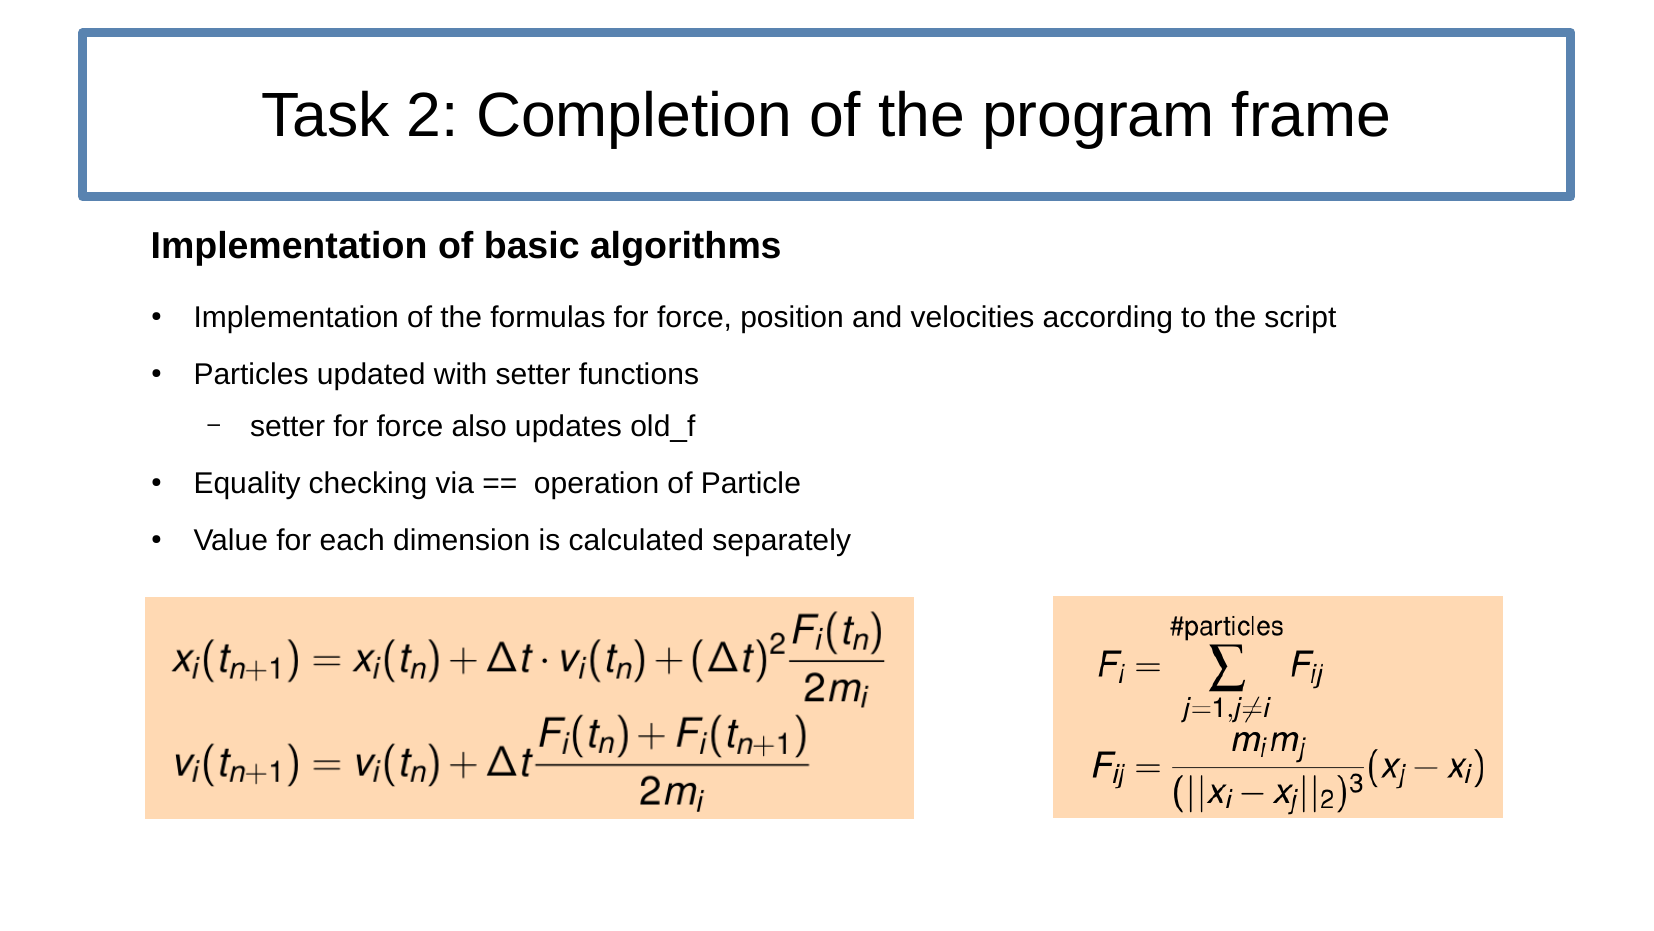

# Task 2: Completion of the program frame
Implementation of basic algorithms
Implementation of the formulas for force, position and velocities according to the script
Particles updated with setter functions
setter for force also updates old_f
Equality checking via == operation of Particle
Value for each dimension is calculated separately